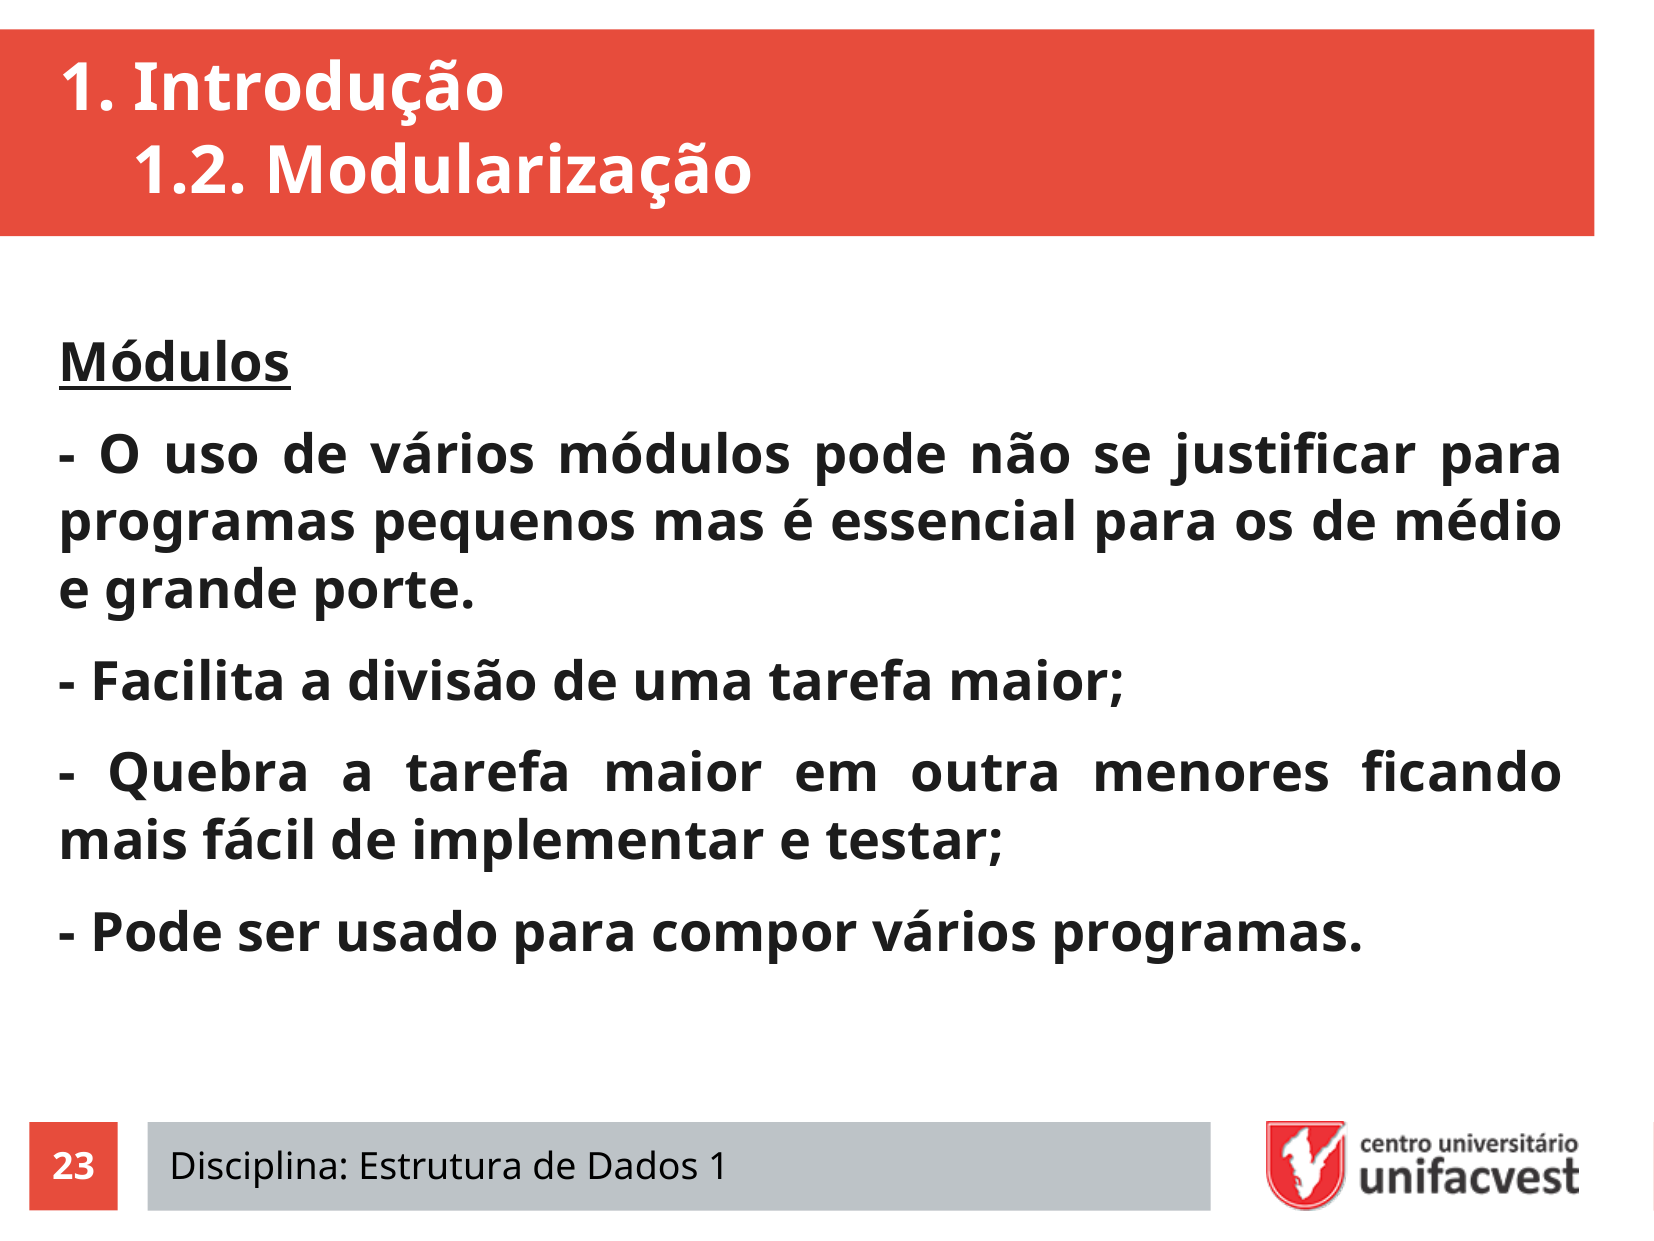

# 1. Introdução 1.2. Modularização
Módulos
- O uso de vários módulos pode não se justificar para programas pequenos mas é essencial para os de médio e grande porte.
- Facilita a divisão de uma tarefa maior;
- Quebra a tarefa maior em outra menores ficando mais fácil de implementar e testar;
- Pode ser usado para compor vários programas.
23
Disciplina: Estrutura de Dados 1